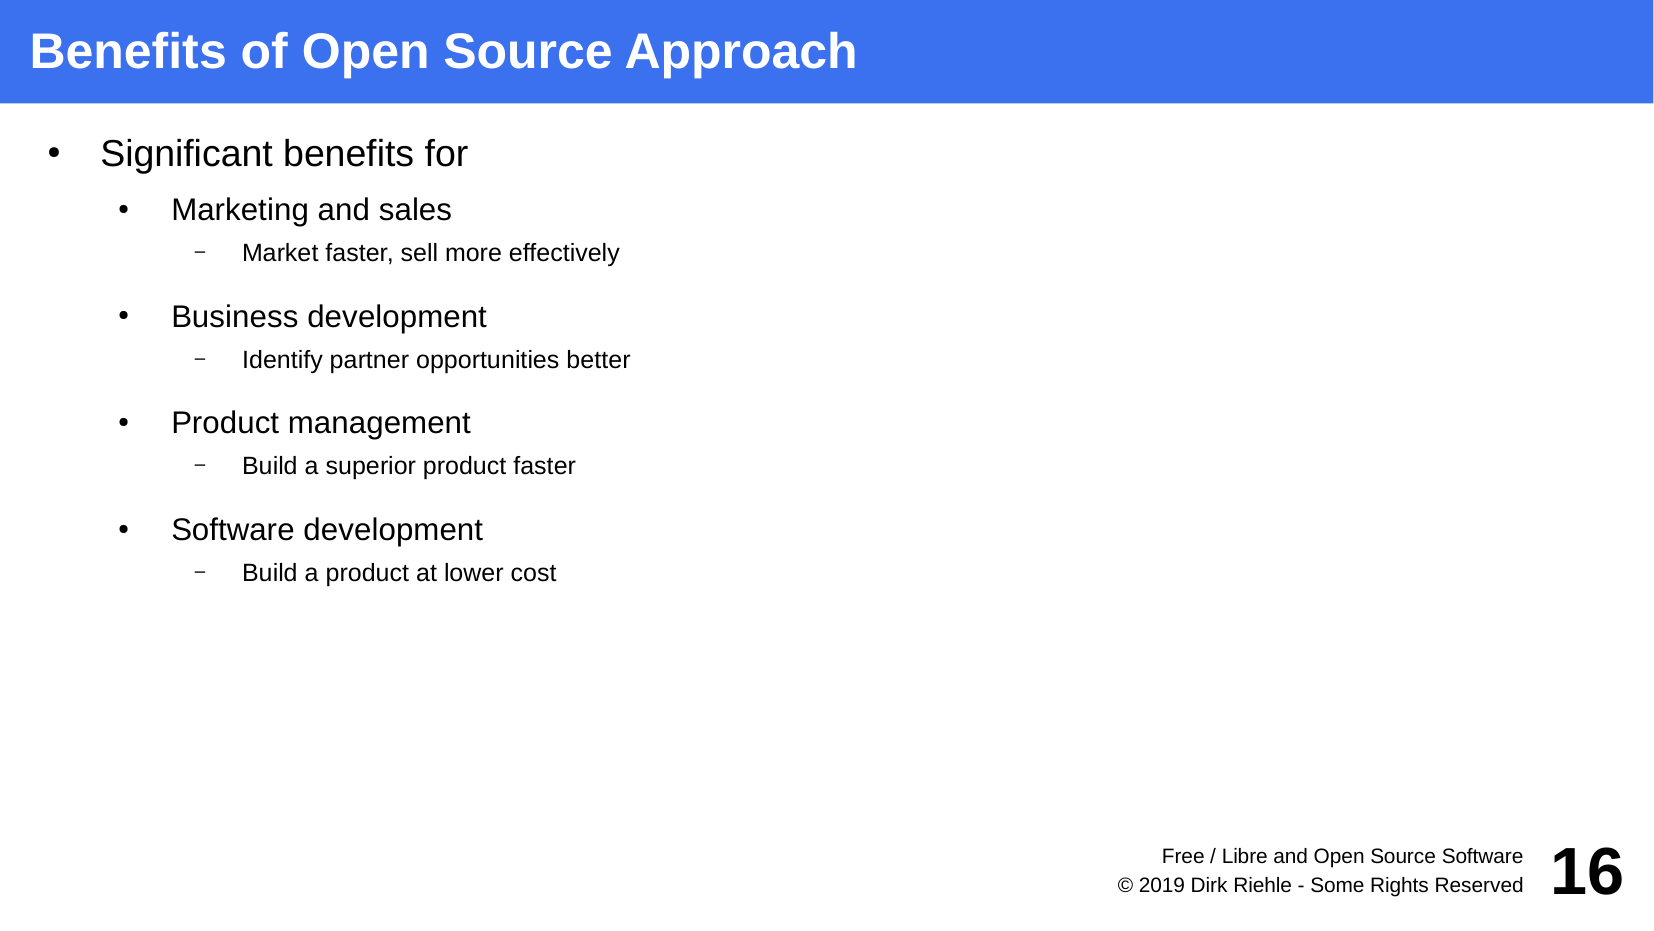

# Benefits of Open Source Approach
Significant benefits for
Marketing and sales
Market faster, sell more effectively
Business development
Identify partner opportunities better
Product management
Build a superior product faster
Software development
Build a product at lower cost
Free / Libre and Open Source Software
16
© 2019 Dirk Riehle - Some Rights Reserved